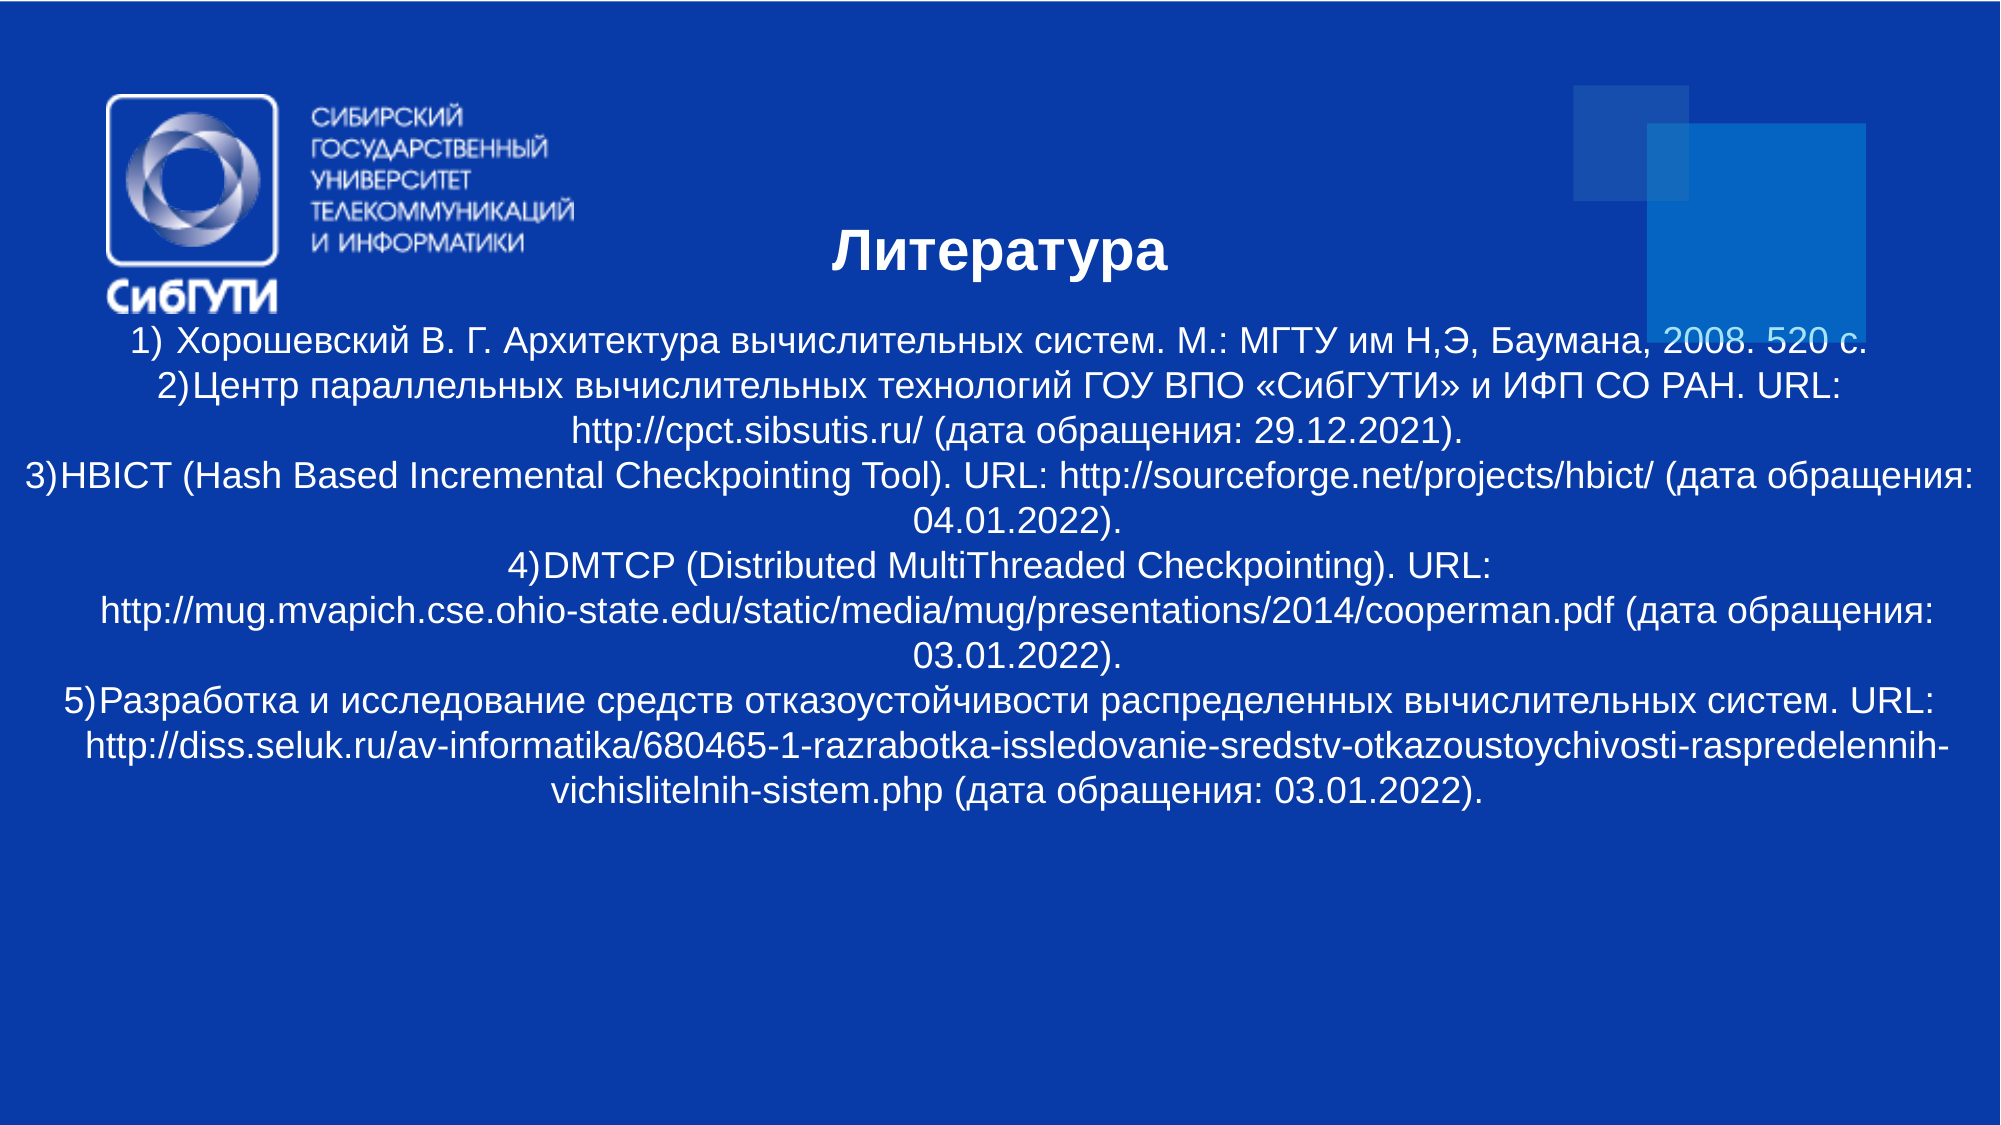

Хорошевский В. Г. Архитектура вычислительных систем. М.: МГТУ им Н,Э, Баумана, 2008. 520 с.
Центр параллельных вычислительных технологий ГОУ ВПО «СибГУТИ» и ИФП СО РАН. URL: http://cpct.sibsutis.ru/ (дата обращения: 29.12.2021).
HBICT (Hash Based Incremental Checkpointing Tool). URL: http://sourceforge.net/projects/hbict/ (дата обращения: 04.01.2022).
DMTCP (Distributed MultiThreaded Checkpointing). URL: http://mug.mvapich.cse.ohio-state.edu/static/media/mug/presentations/2014/cooperman.pdf (дата обращения: 03.01.2022).
Разработка и исследование средств отказоустойчивости распределенных вычислительных систем. URL: http://diss.seluk.ru/av-informatika/680465-1-razrabotka-issledovanie-sredstv-otkazoustoychivosti-raspredelennih-vichislitelnih-sistem.php (дата обращения: 03.01.2022).
Литература